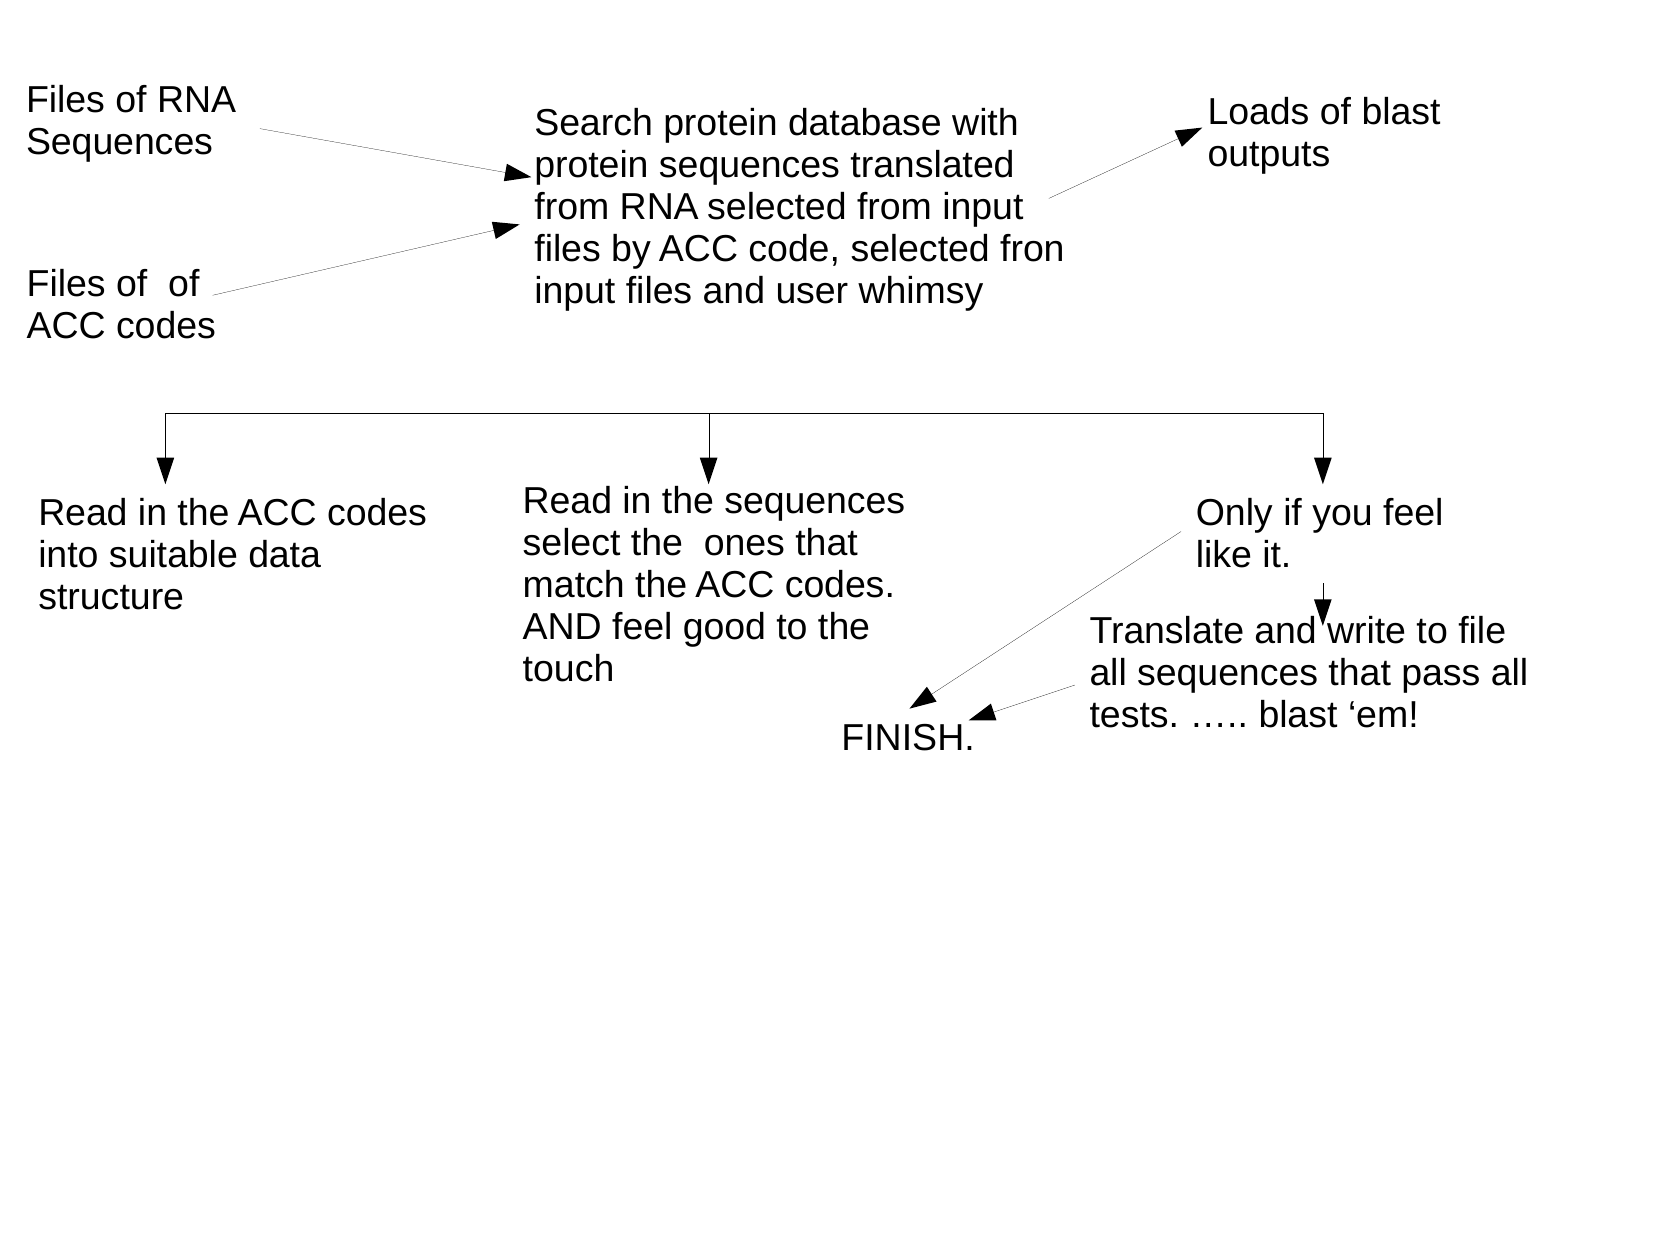

Files of RNA Sequences
Loads of blast outputs
Search protein database with protein sequences translated from RNA selected from input files by ACC code, selected fron input files and user whimsy
Files of of ACC codes
Read in the sequences select the ones that match the ACC codes.
AND feel good to the touch
Read in the ACC codes into suitable data structure
Only if you feel like it.
Translate and write to file all sequences that pass all tests. ….. blast ‘em!
FINISH.